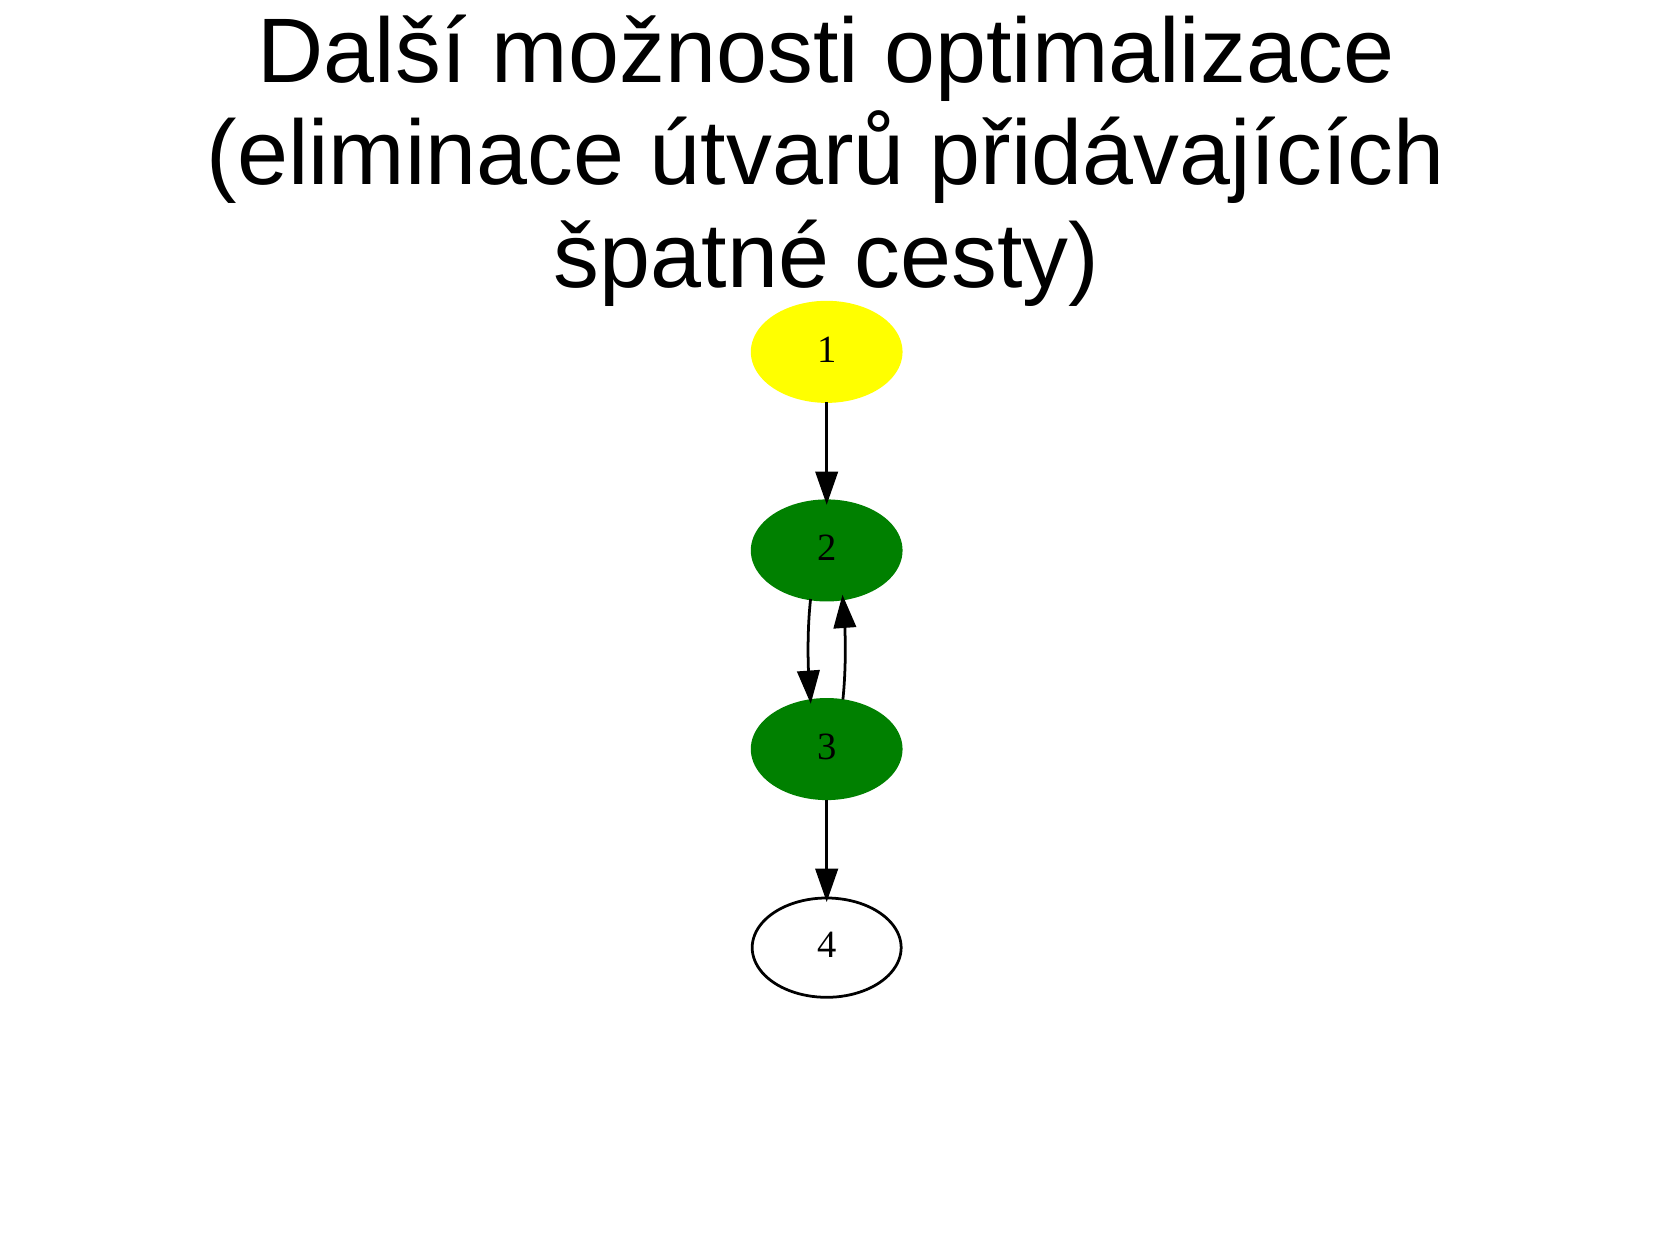

# Další možnosti optimalizace (eliminace útvarů přidávajících špatné cesty)